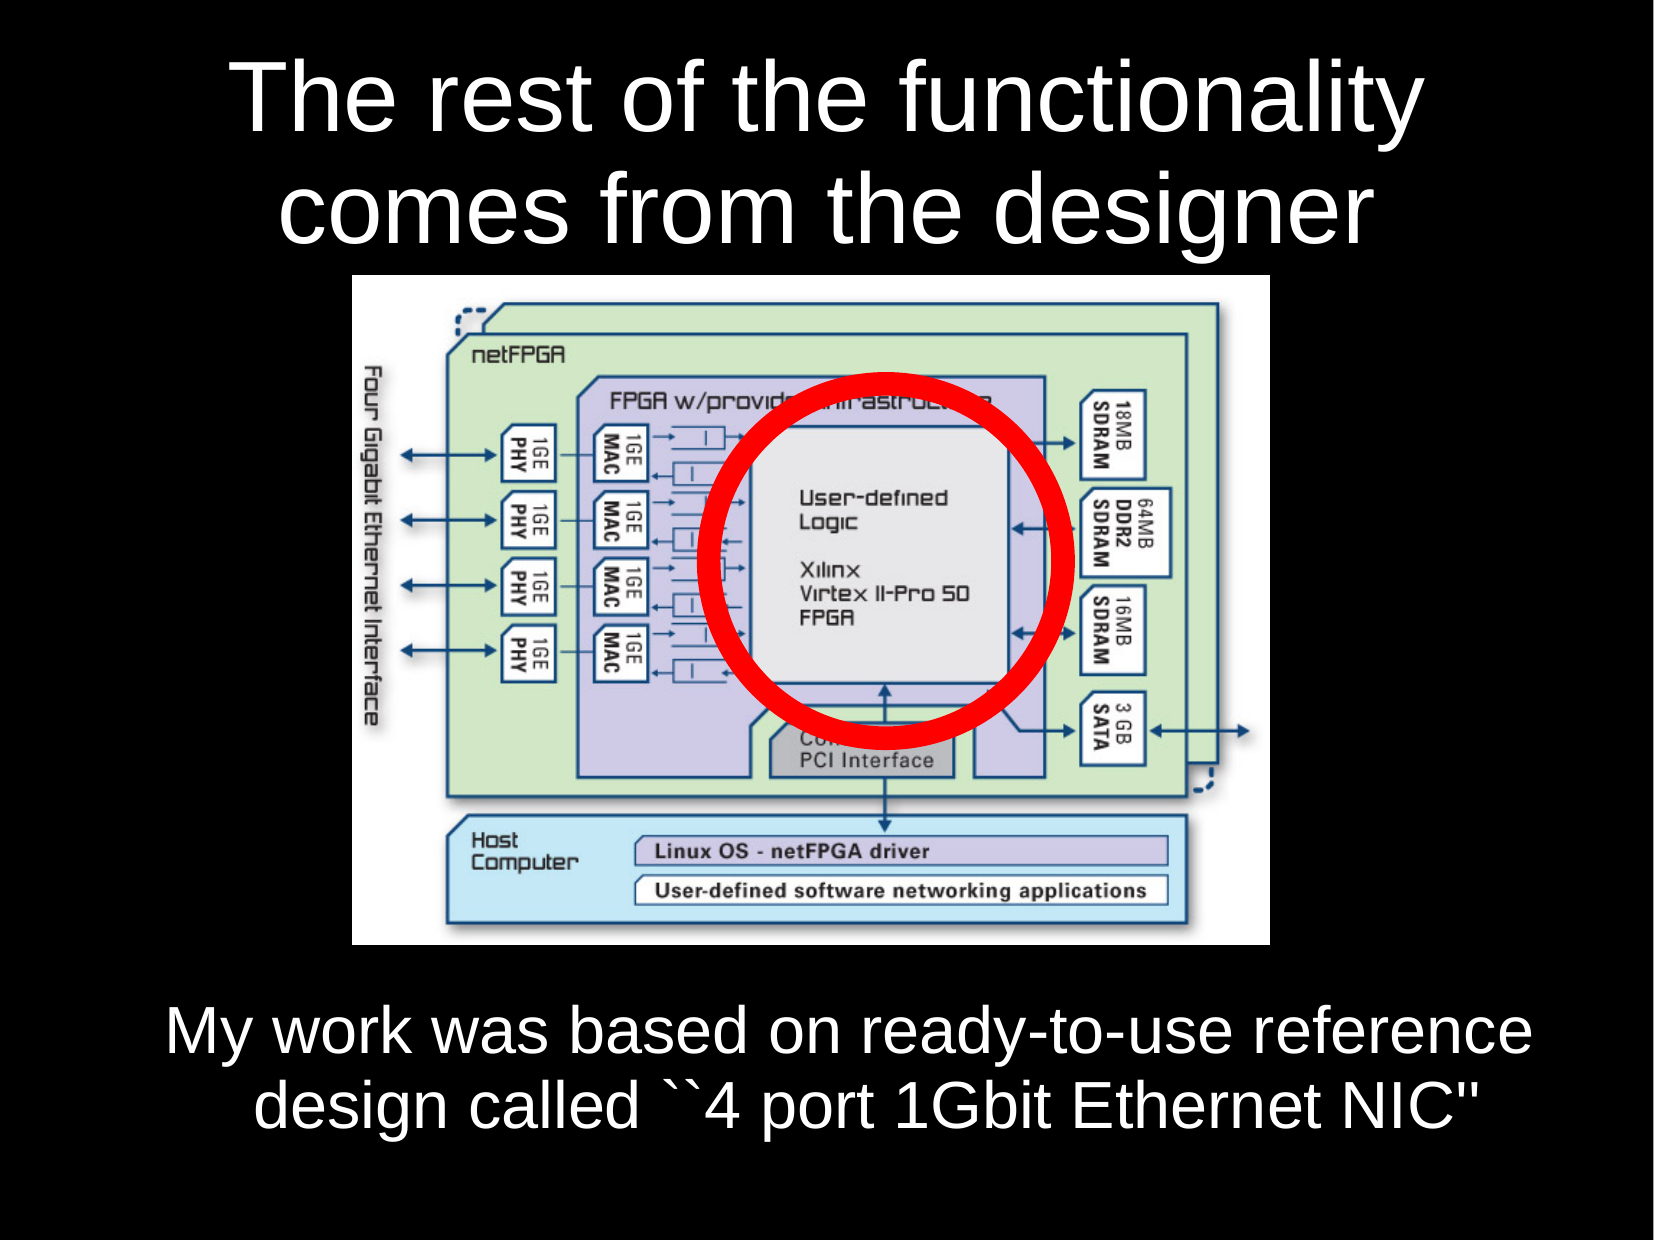

# The rest of the functionality comes from the designer
My work was based on ready-to-use reference design called ``4 port 1Gbit Ethernet NIC''